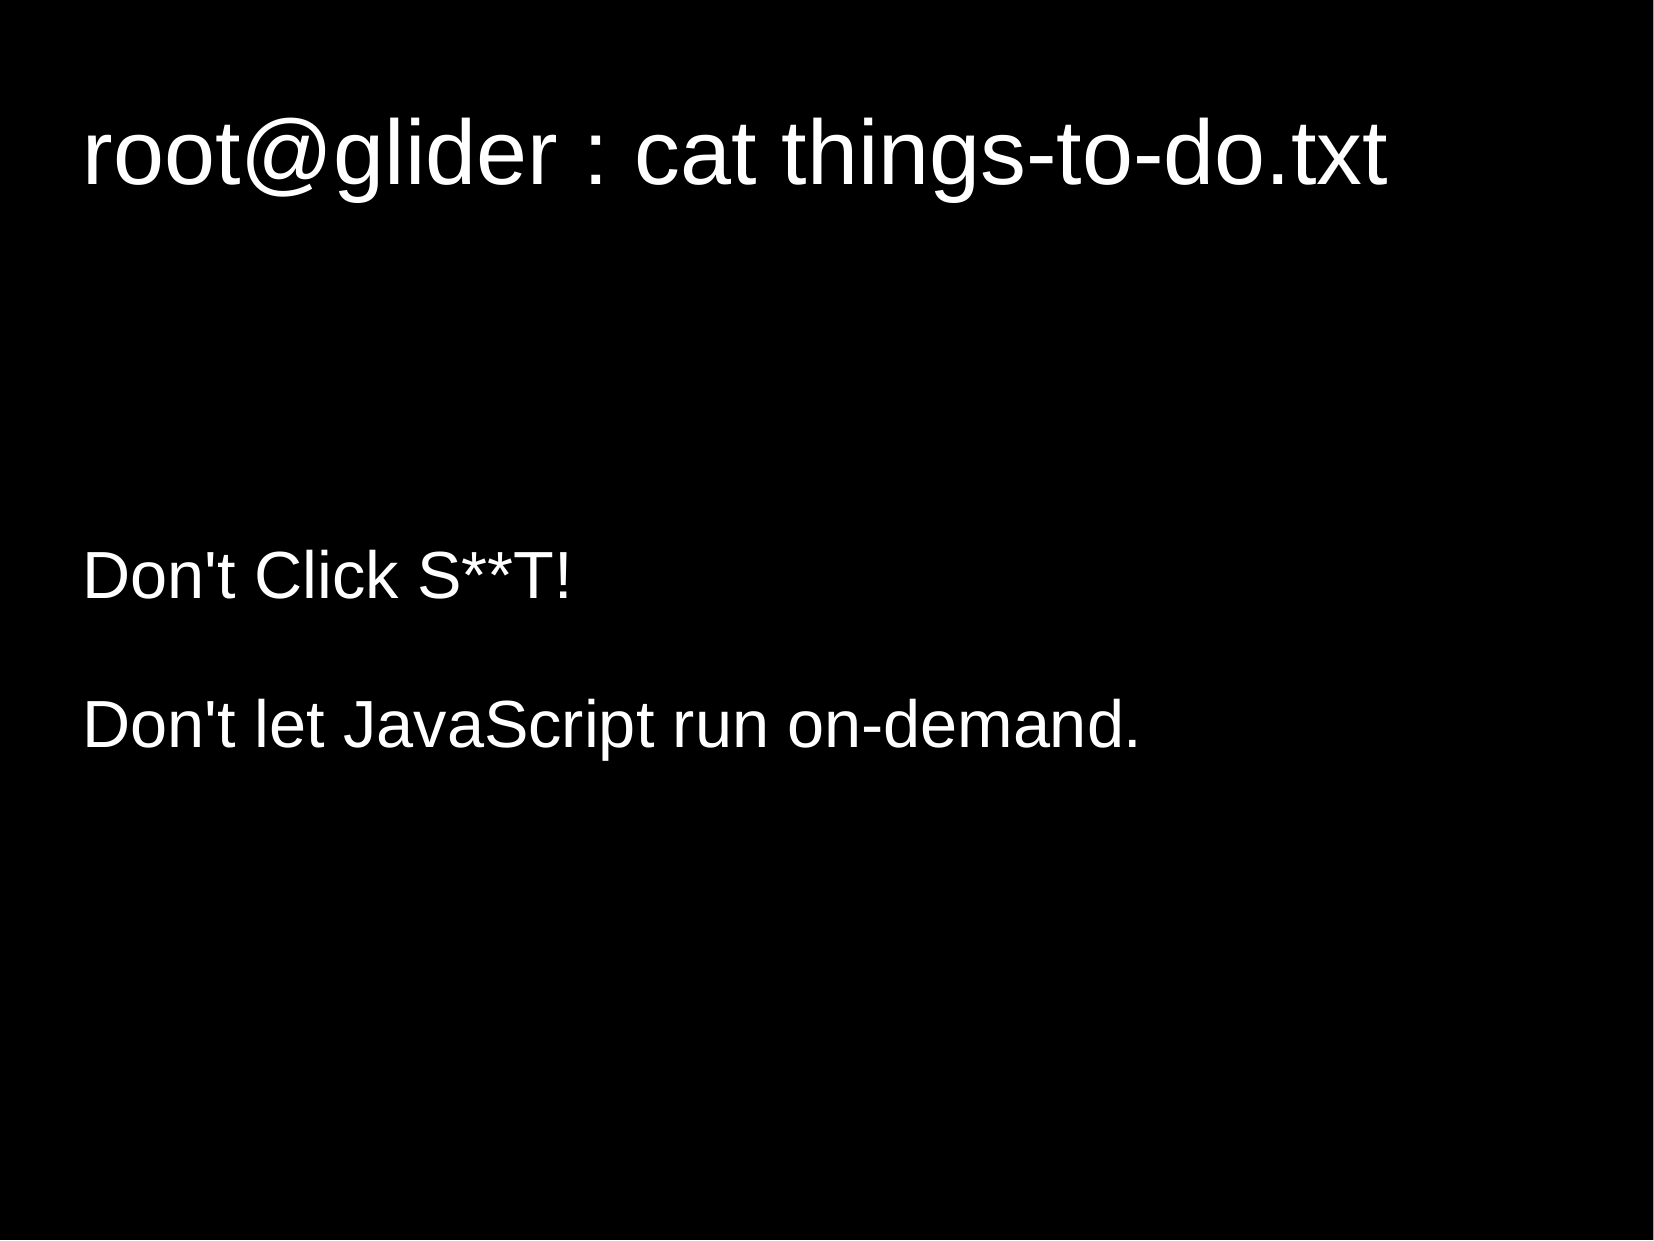

# root@glider : cat things-to-do.txt
Don't Click S**T!
Don't let JavaScript run on-demand.